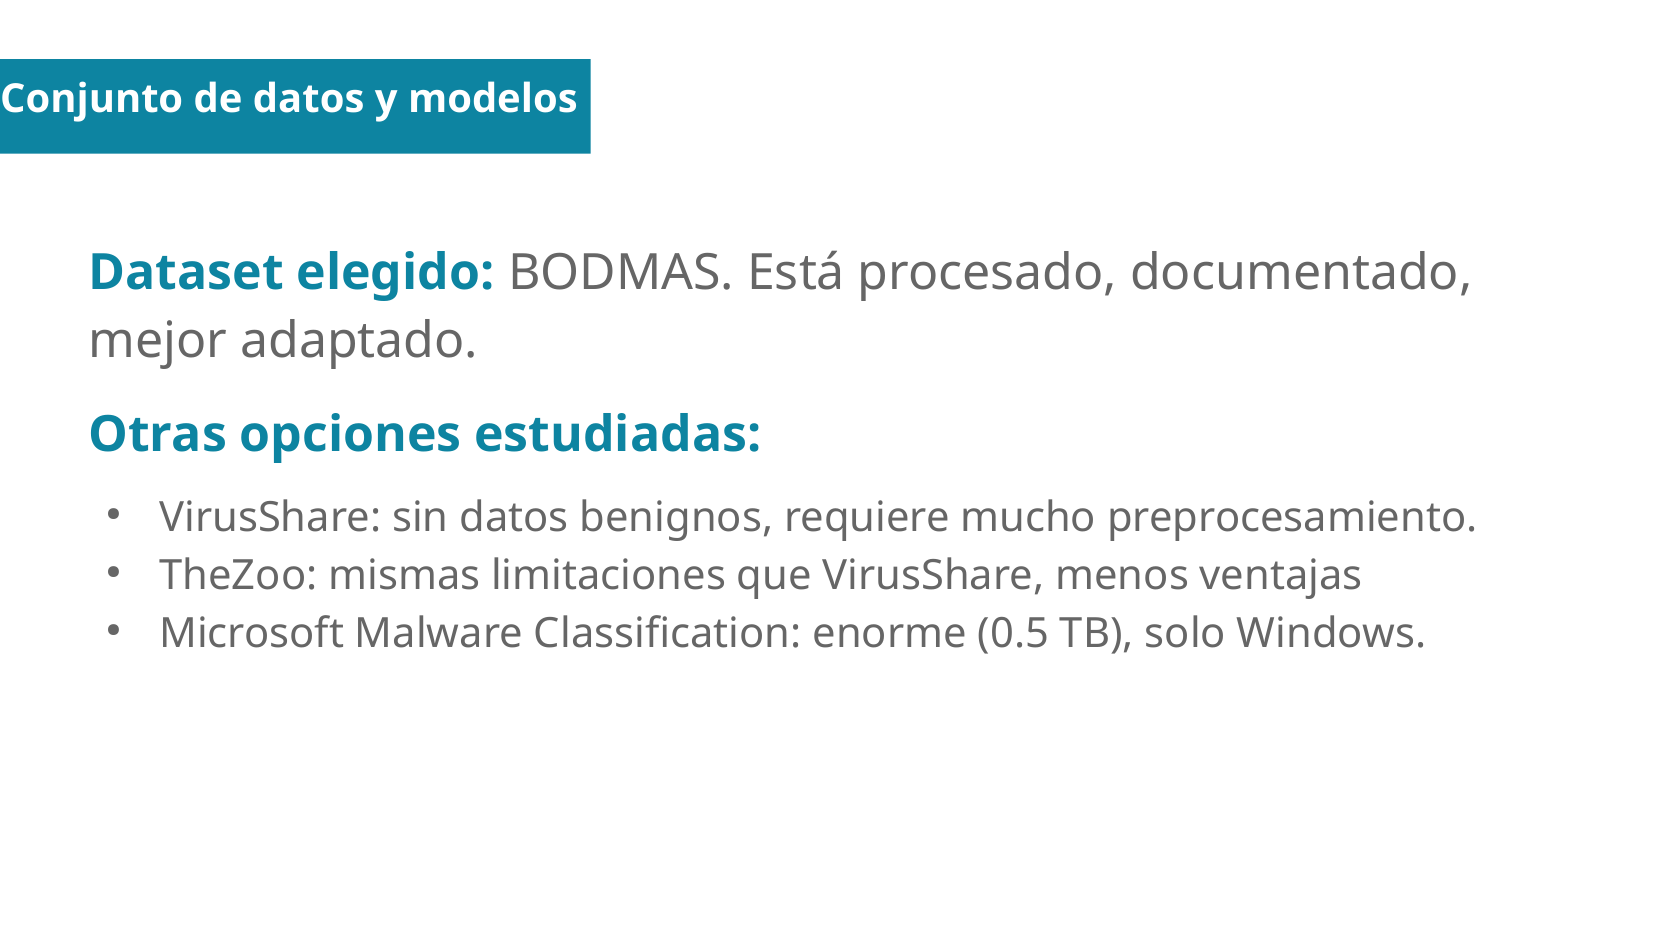

# Conjunto de datos y modelos
Dataset elegido: BODMAS. Está procesado, documentado, mejor adaptado.
Otras opciones estudiadas:
VirusShare: sin datos benignos, requiere mucho preprocesamiento.
TheZoo: mismas limitaciones que VirusShare, menos ventajas
Microsoft Malware Classification: enorme (0.5 TB), solo Windows.